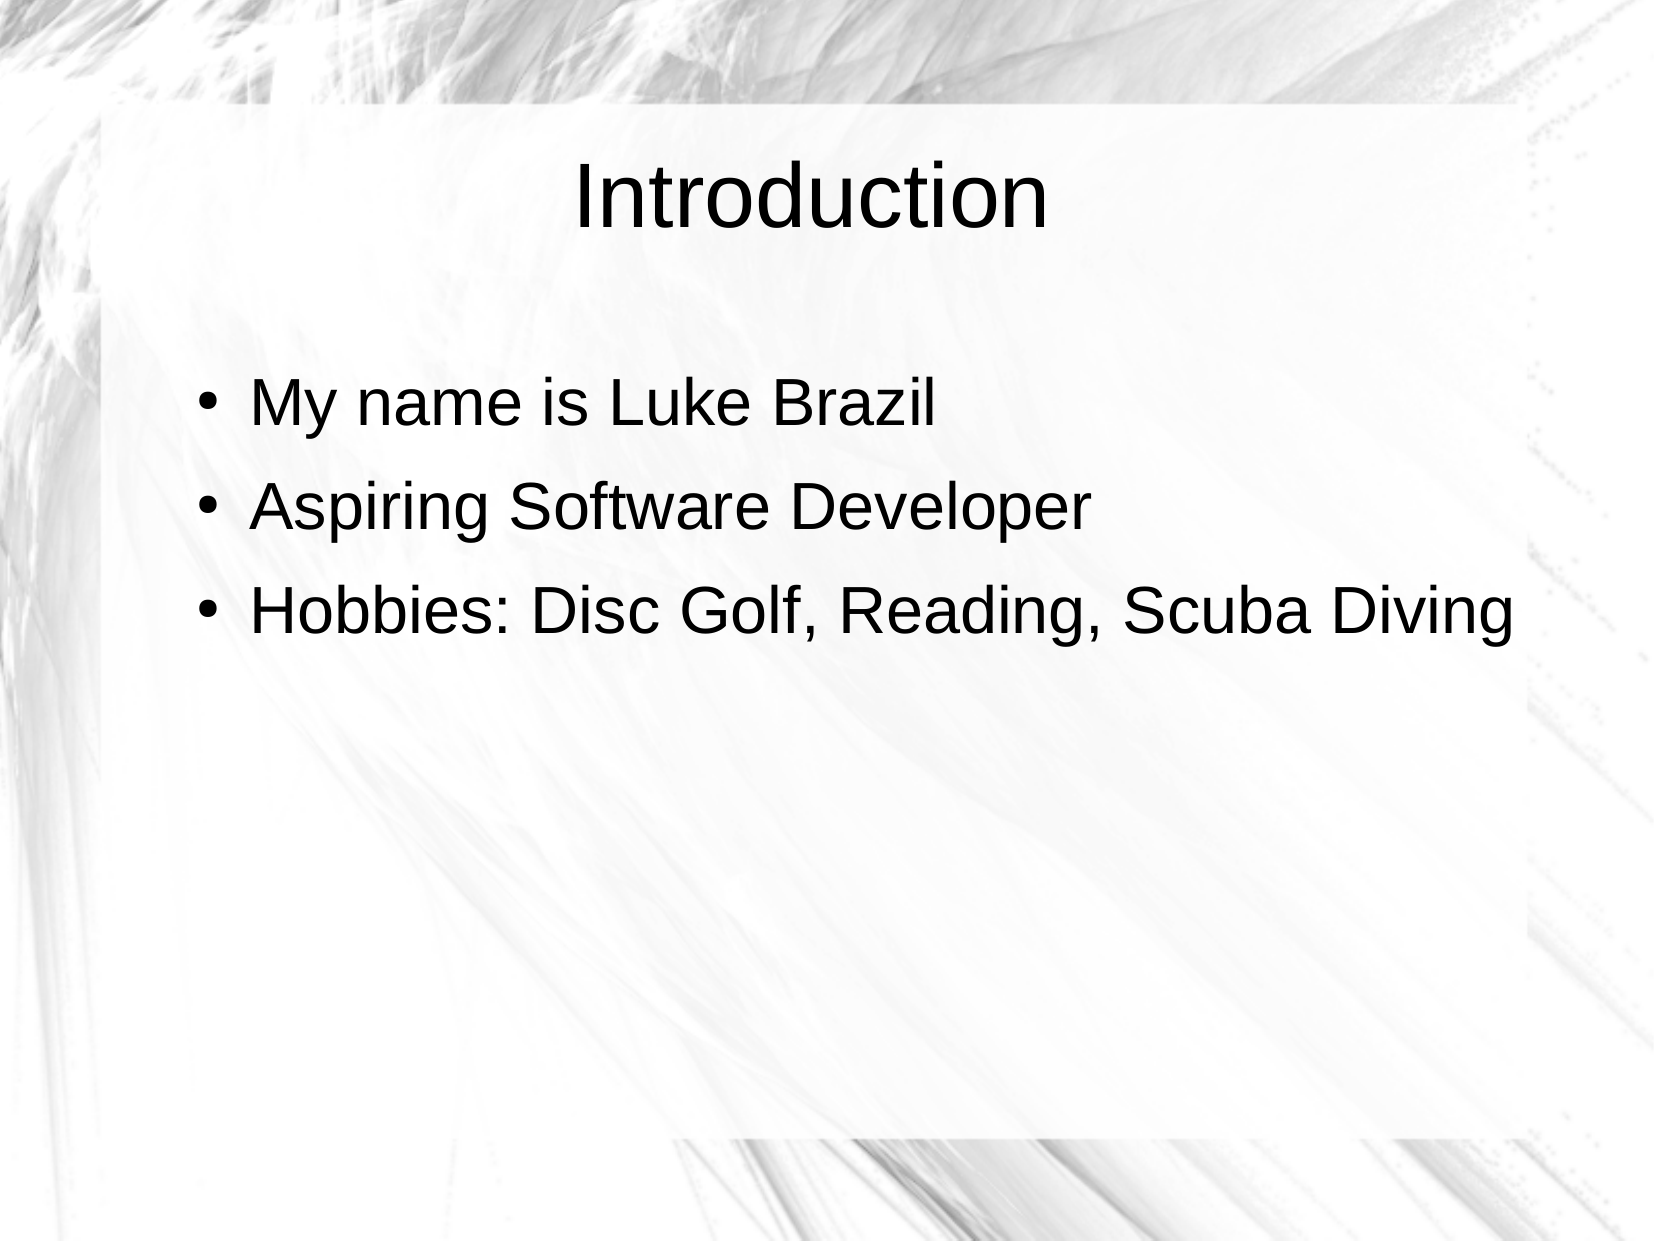

# Introduction
My name is Luke Brazil
Aspiring Software Developer
Hobbies: Disc Golf, Reading, Scuba Diving